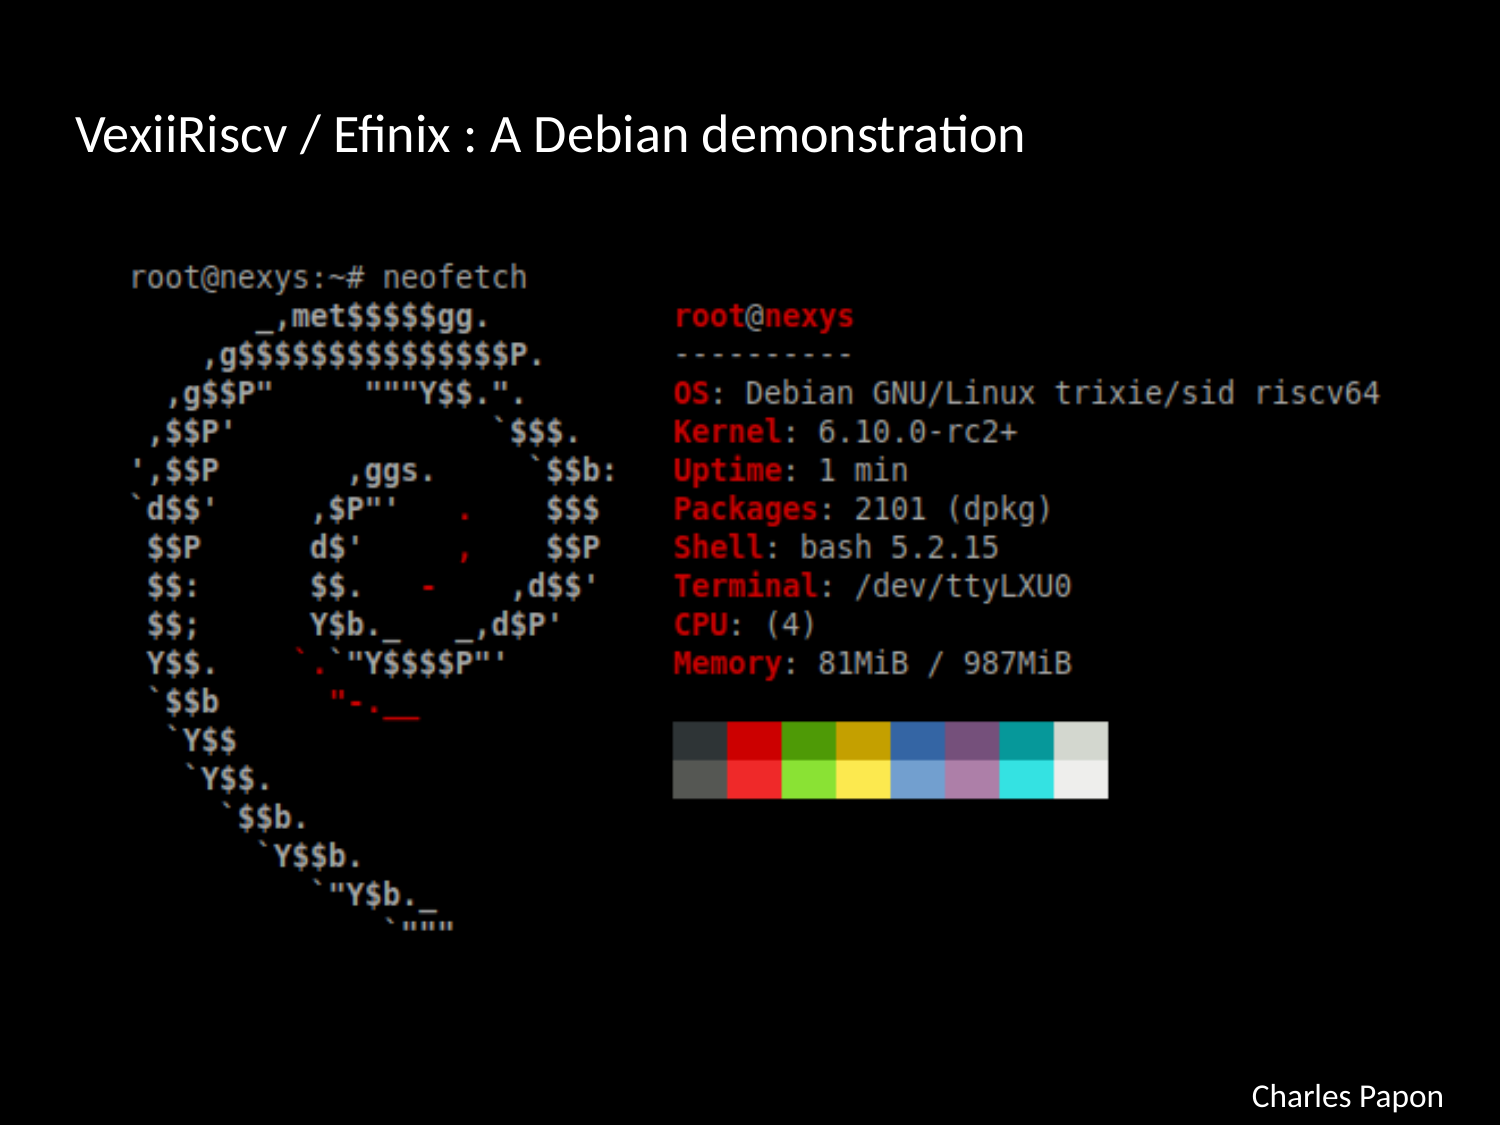

# VexiiRiscv / Efinix : A Debian demonstration
Charles Papon